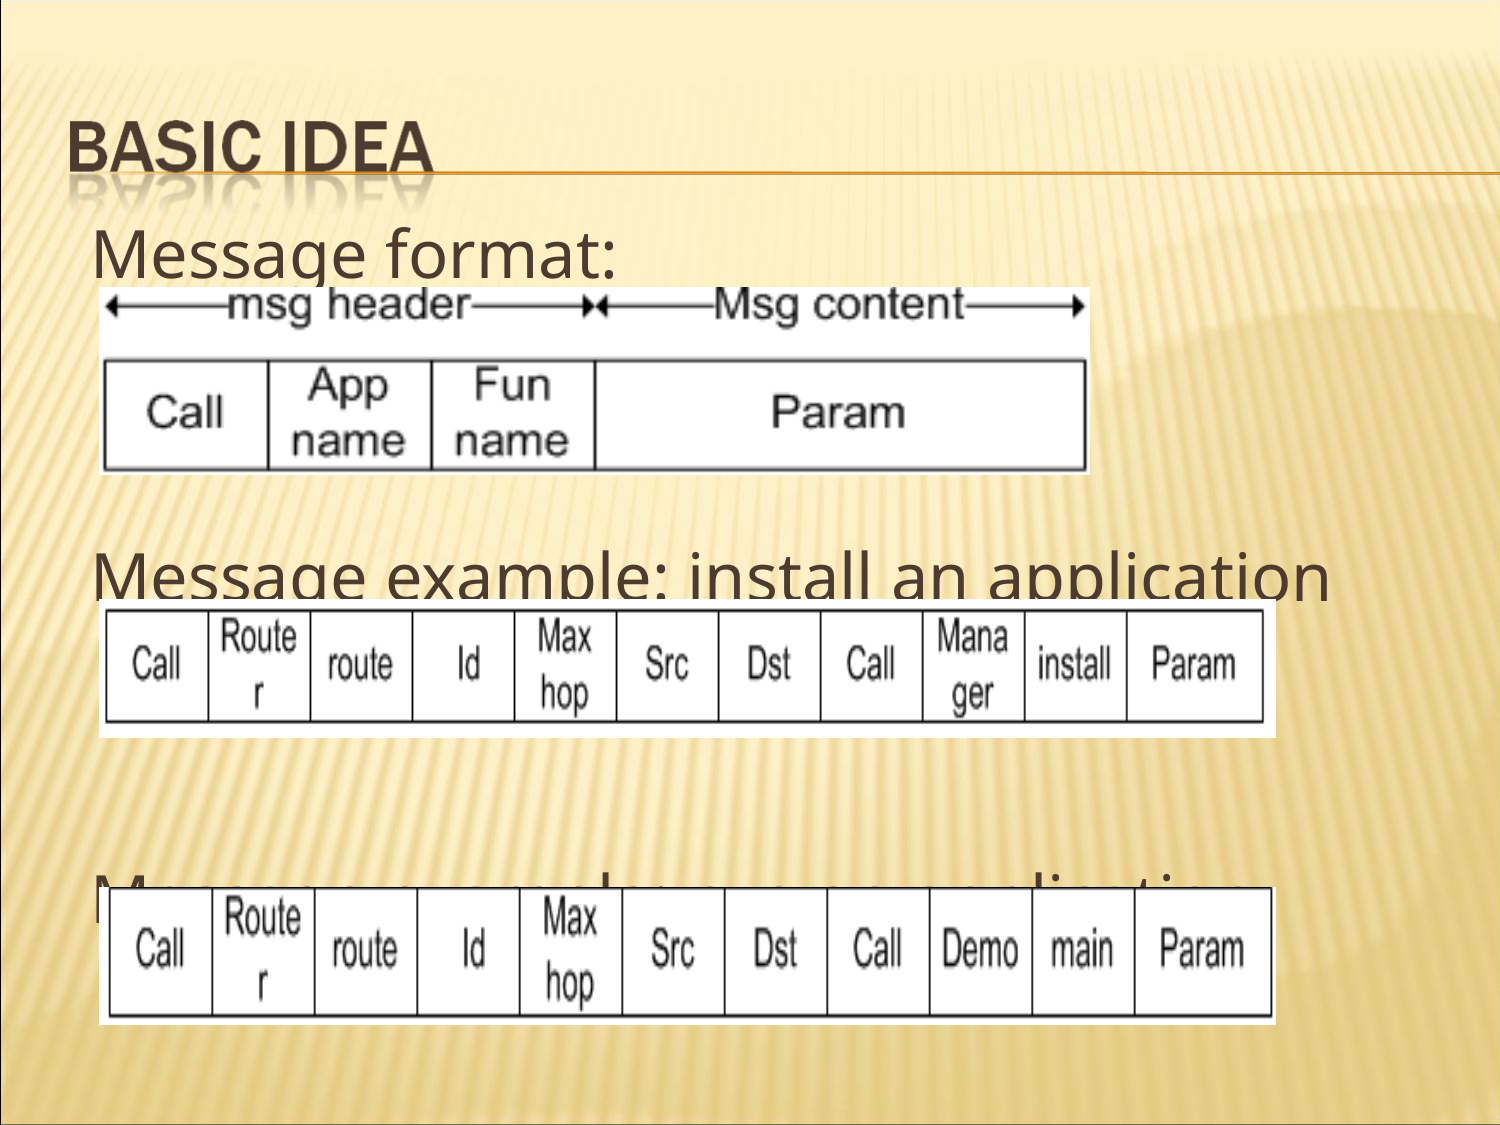

# Message format:
Message example: install an application
Message example: run an application